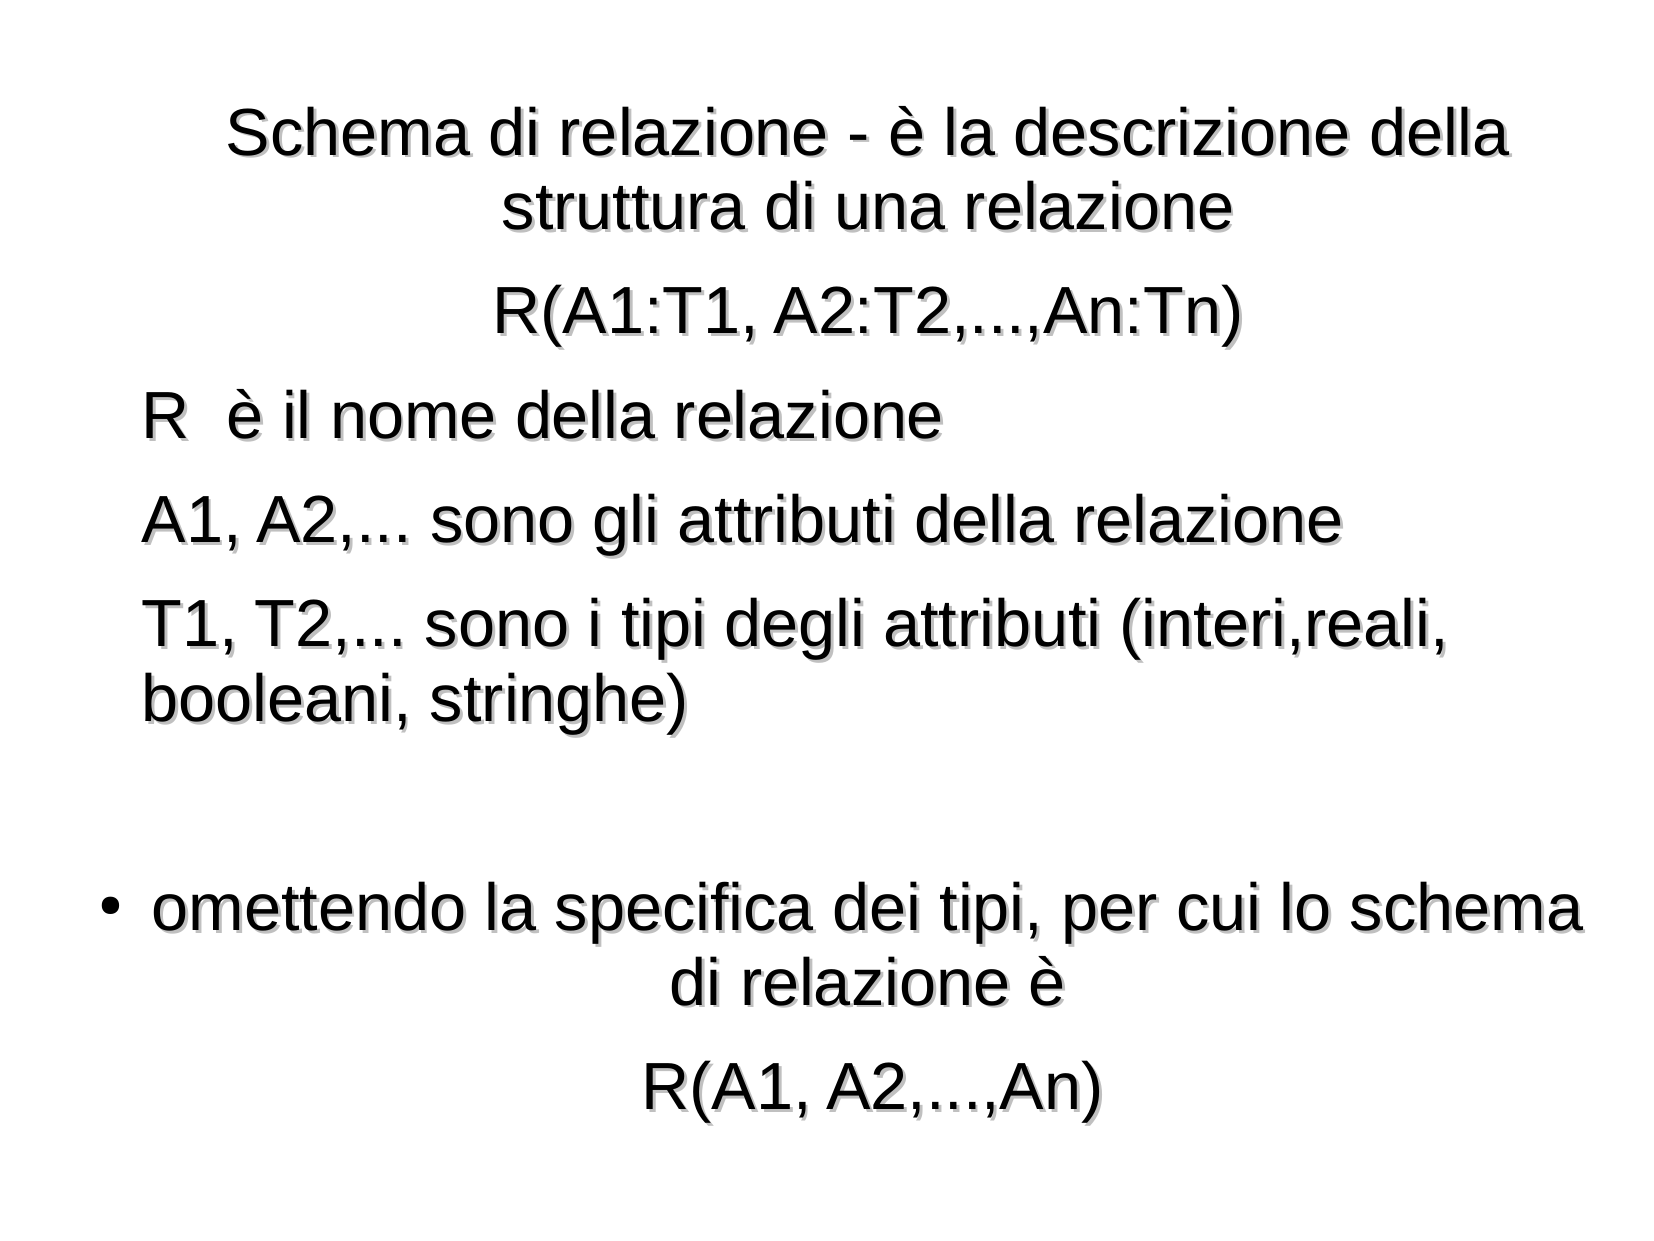

# Schema di relazione - è la descrizione della struttura di una relazione
R(A1:T1, A2:T2,...,An:Tn)
R è il nome della relazione
A1, A2,... sono gli attributi della relazione
T1, T2,... sono i tipi degli attributi (interi,reali, 		 booleani, stringhe)
omettendo la specifica dei tipi, per cui lo schema di relazione è
 R(A1, A2,...,An)